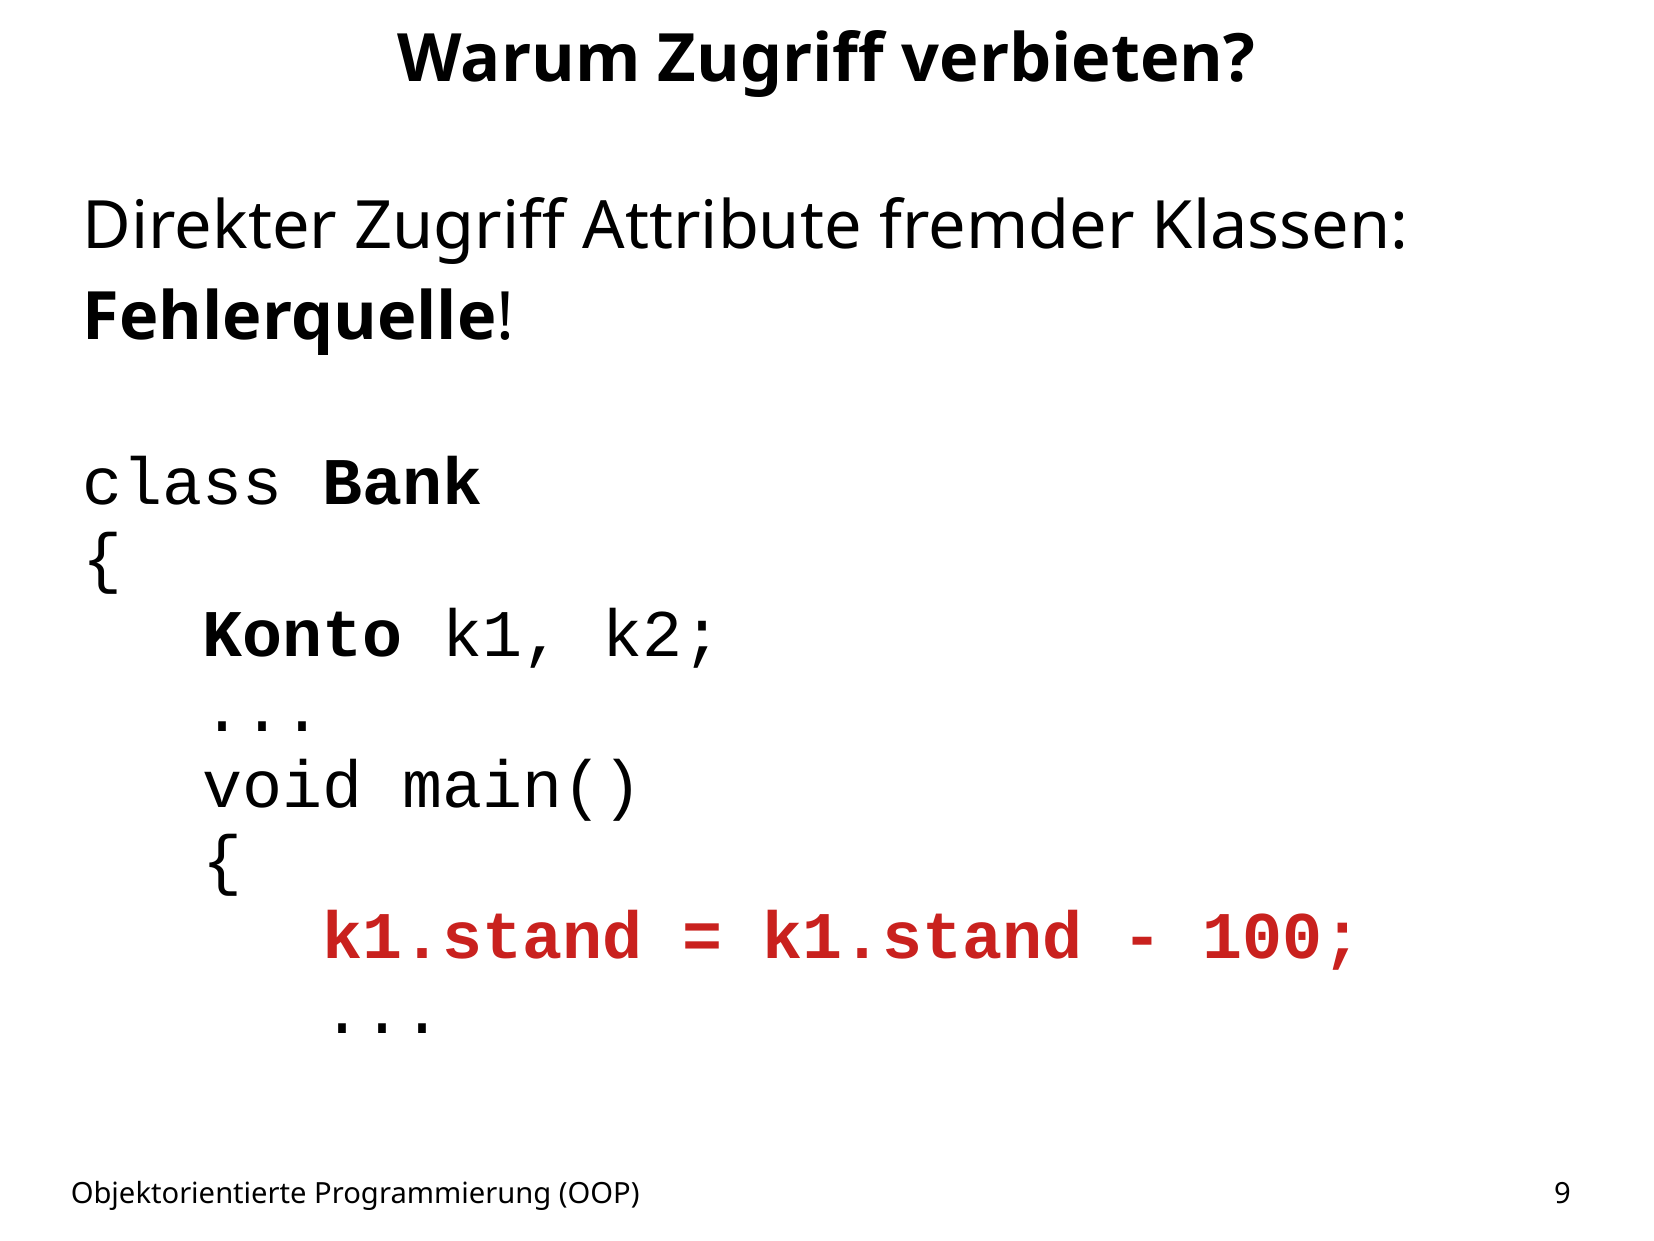

# Warum Zugriff verbieten?
Direkter Zugriff Attribute fremder Klassen:
Fehlerquelle!
class Bank
{
 Konto k1, k2;
 ...
 void main()
 {
 k1.stand = k1.stand - 100;
 ...
Objektorientierte Programmierung (OOP)
9